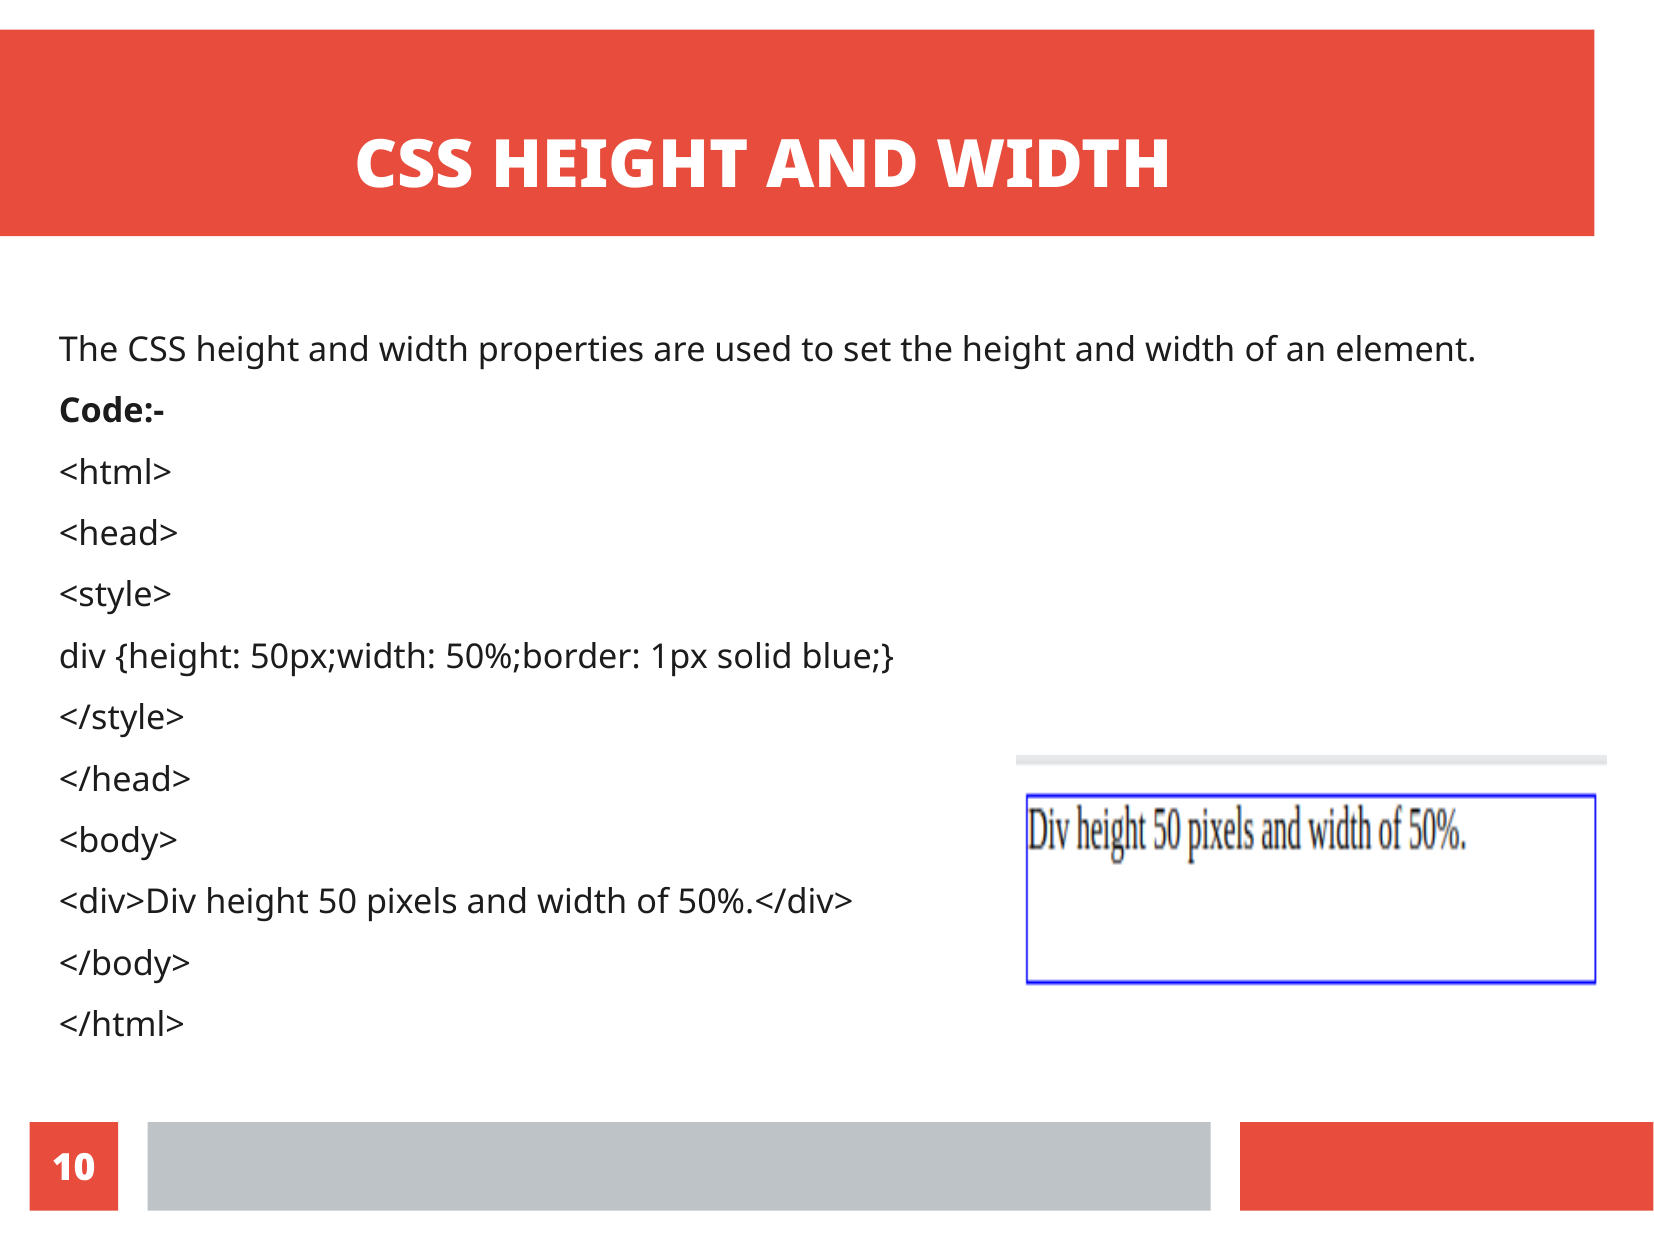

# CSS HEIGHT AND WIDTH
The CSS height and width properties are used to set the height and width of an element.
Code:-
<html>
<head>
<style>
div {height: 50px;width: 50%;border: 1px solid blue;}
</style>
</head>
<body>
<div>Div height 50 pixels and width of 50%.</div>
</body>
</html>
10